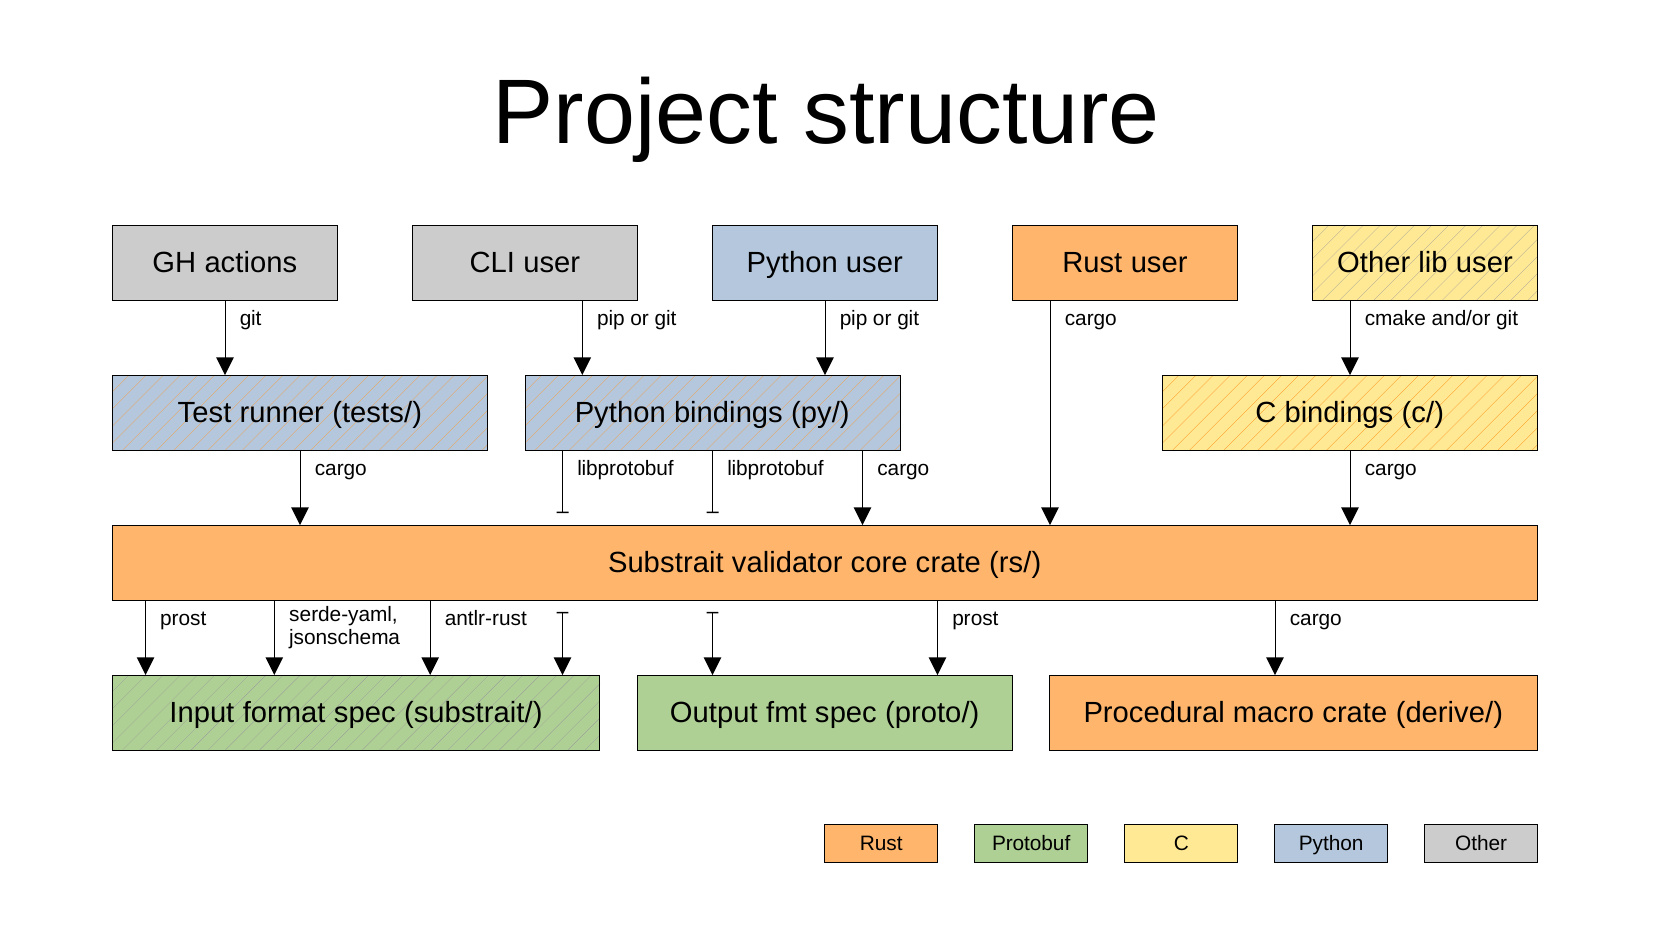

# Project structure
GH actions
CLI user
Python user
Rust user
Other lib user
git
pip or git
pip or git
cargo
cmake and/or git
Test runner (tests/)
Python bindings (py/)
C bindings (c/)
cargo
libprotobuf
libprotobuf
cargo
cargo
Substrait validator core crate (rs/)
serde-yaml, jsonschema
prost
antlr-rust
prost
cargo
Input format spec (substrait/)
Output fmt spec (proto/)
Procedural macro crate (derive/)
Rust
Protobuf
C
Python
Other